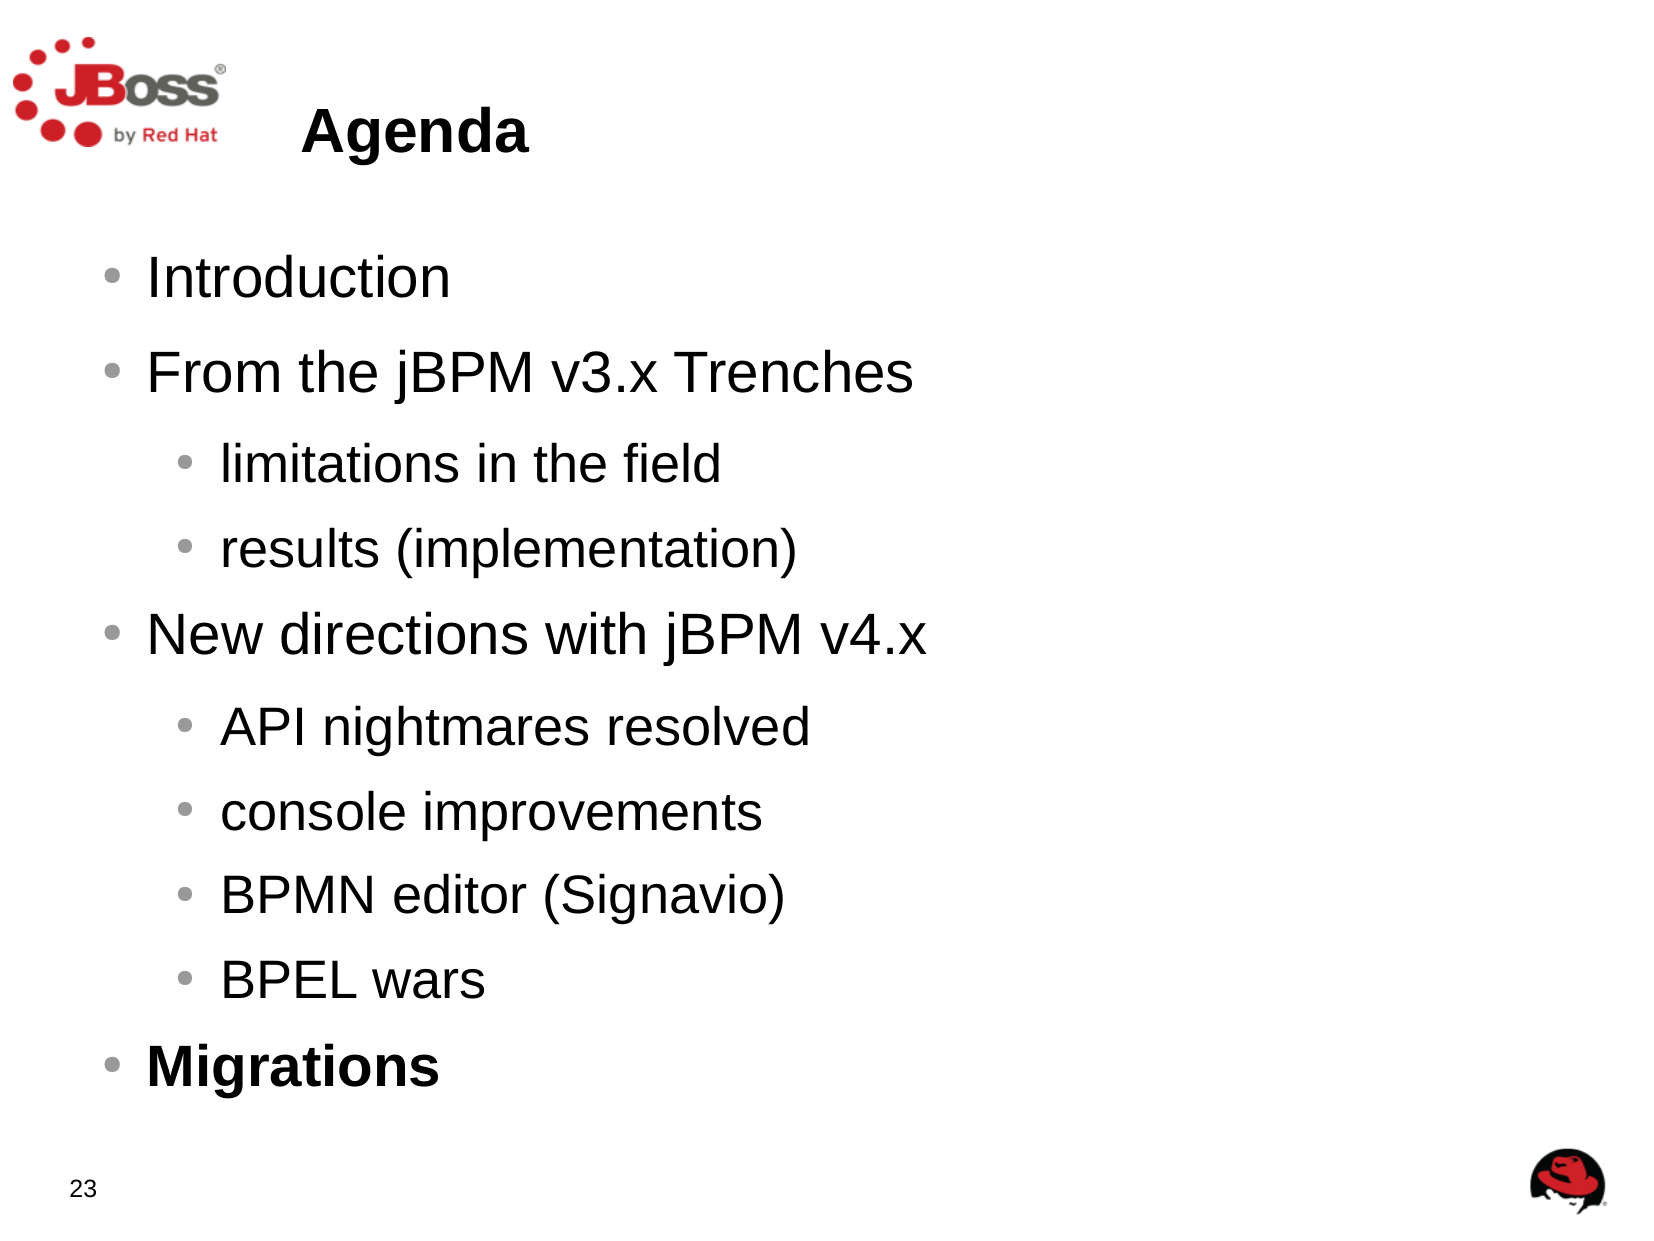

# Agenda
Introduction
From the jBPM v3.x Trenches
limitations in the field
results (implementation)
New directions with jBPM v4.x
API nightmares resolved
console improvements
BPMN editor (Signavio)
BPEL wars
Migrations